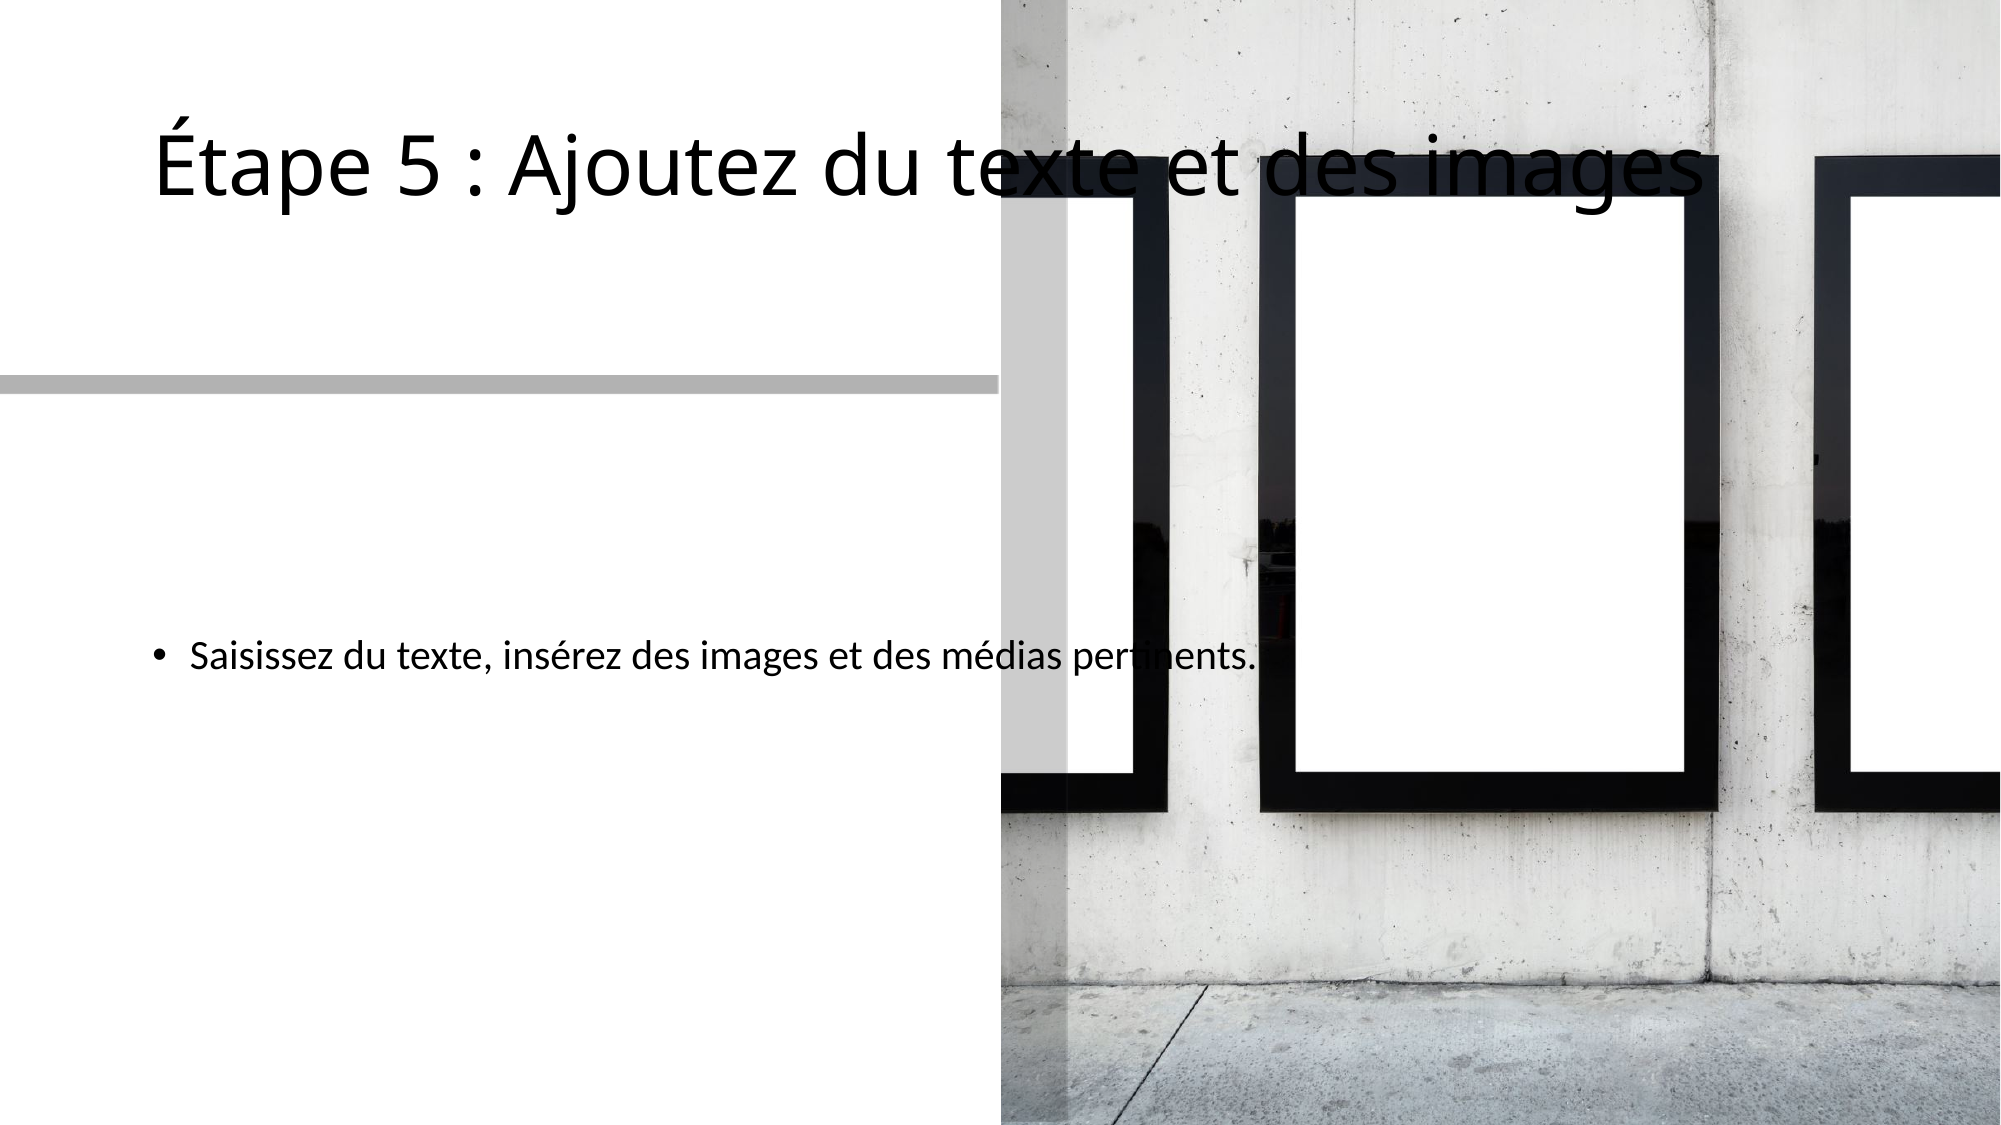

# Étape 5 : Ajoutez du texte et des images
Saisissez du texte, insérez des images et des médias pertinents.